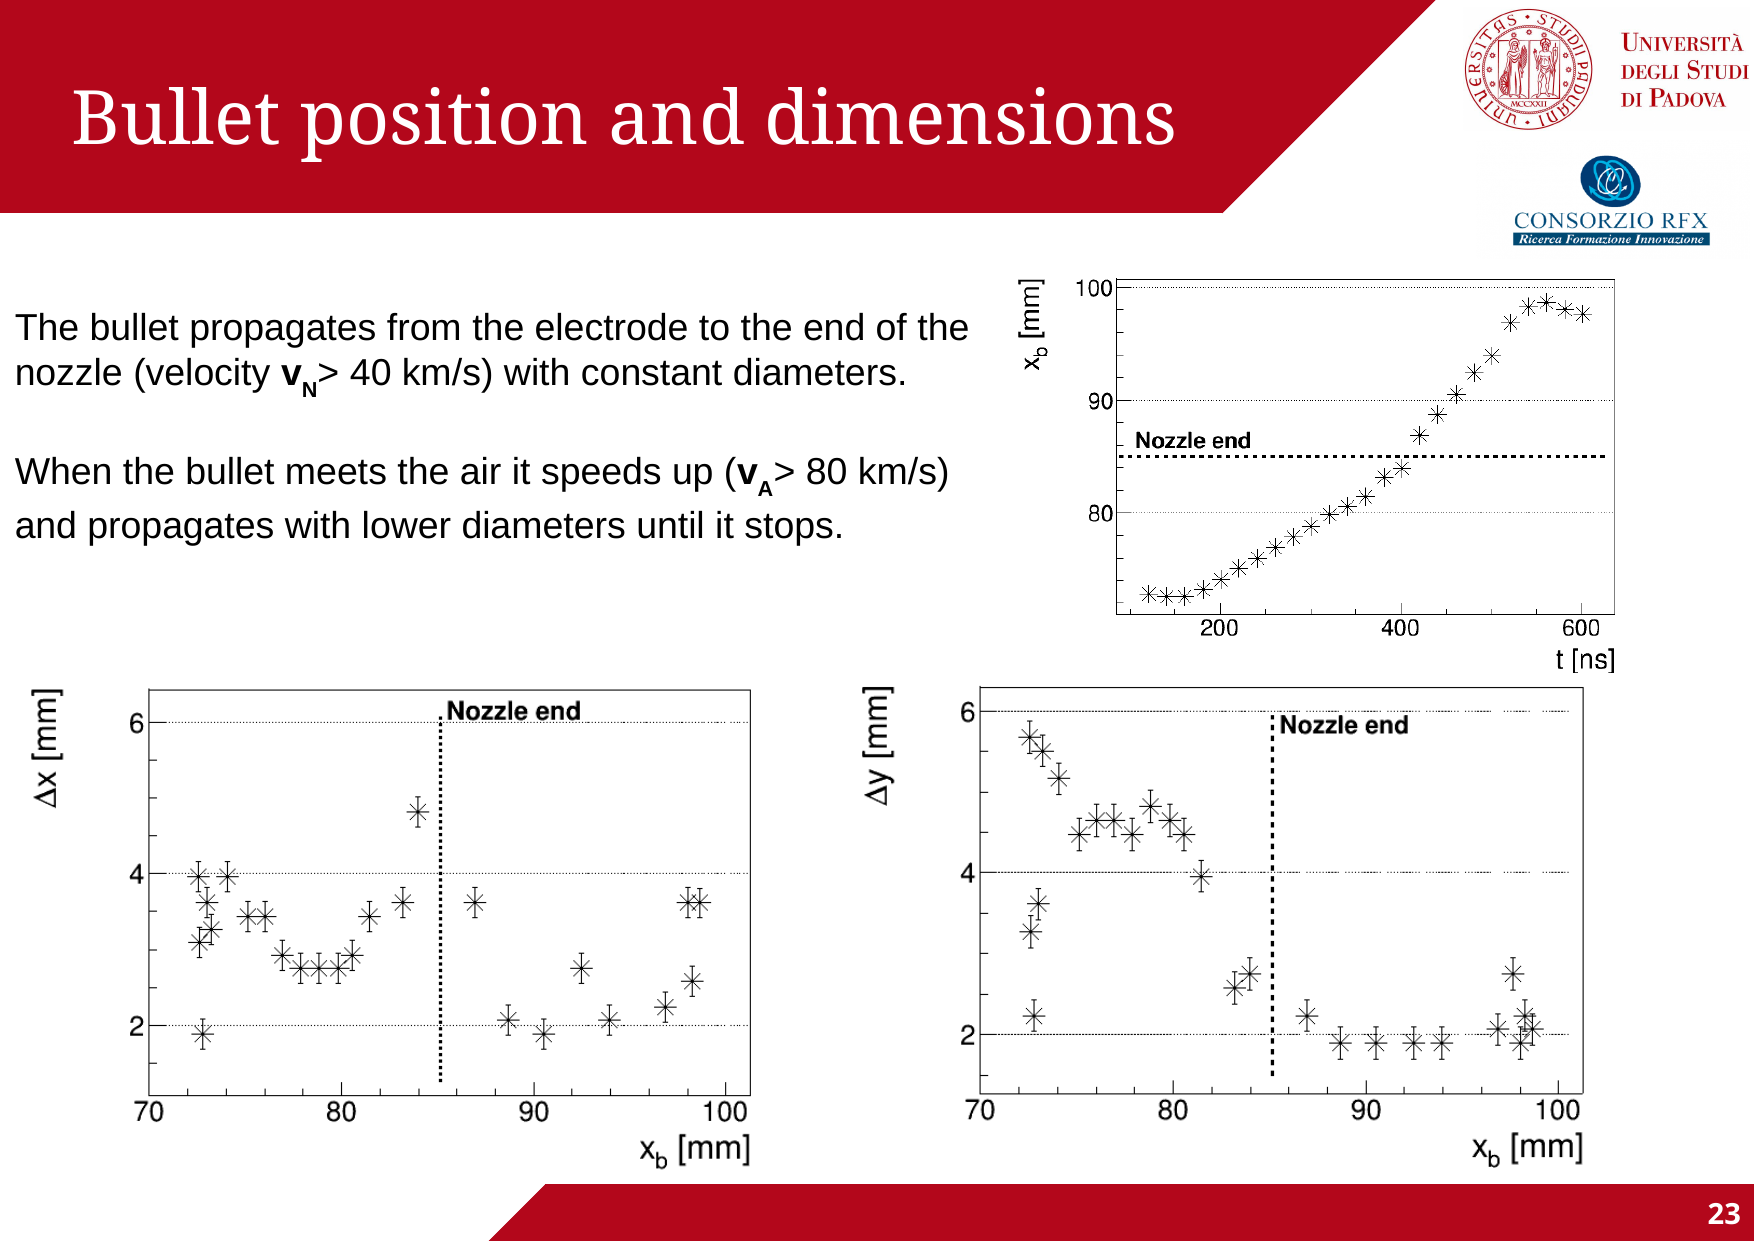

# Bullet position and dimensions
The bullet propagates from the electrode to the end of the nozzle (velocity vN> 40 km/s) with constant diameters.
When the bullet meets the air it speeds up (vA> 80 km/s) and propagates with lower diameters until it stops.
b
a
c
d
23